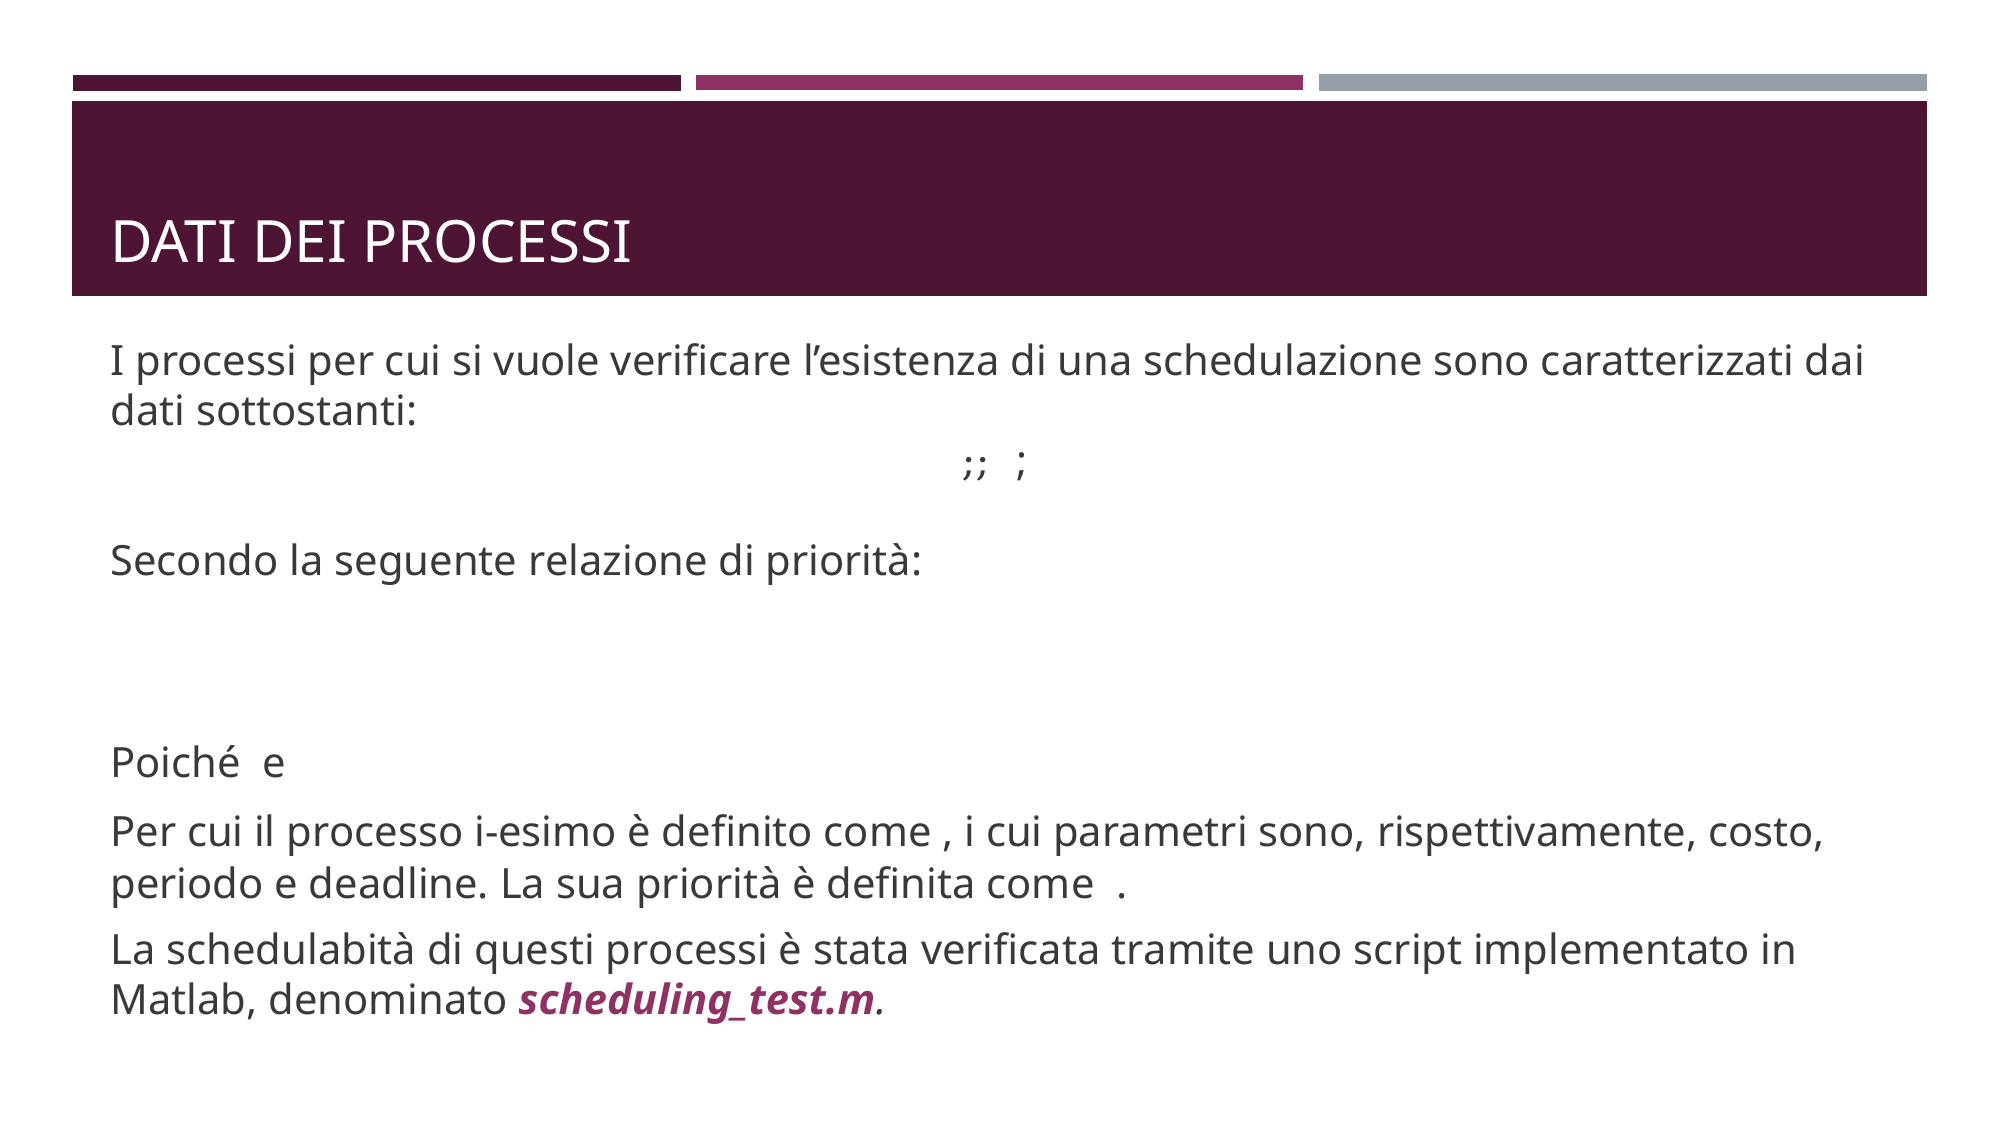

# Dati dei processi
I processi per cui si vuole verificare l’esistenza di una schedulazione sono caratterizzati dai dati sottostanti:
 ;; ;
Secondo la seguente relazione di priorità:
Poiché e
Per cui il processo i-esimo è definito come , i cui parametri sono, rispettivamente, costo, periodo e deadline. La sua priorità è definita come .
La schedulabità di questi processi è stata verificata tramite uno script implementato in Matlab, denominato scheduling_test.m.